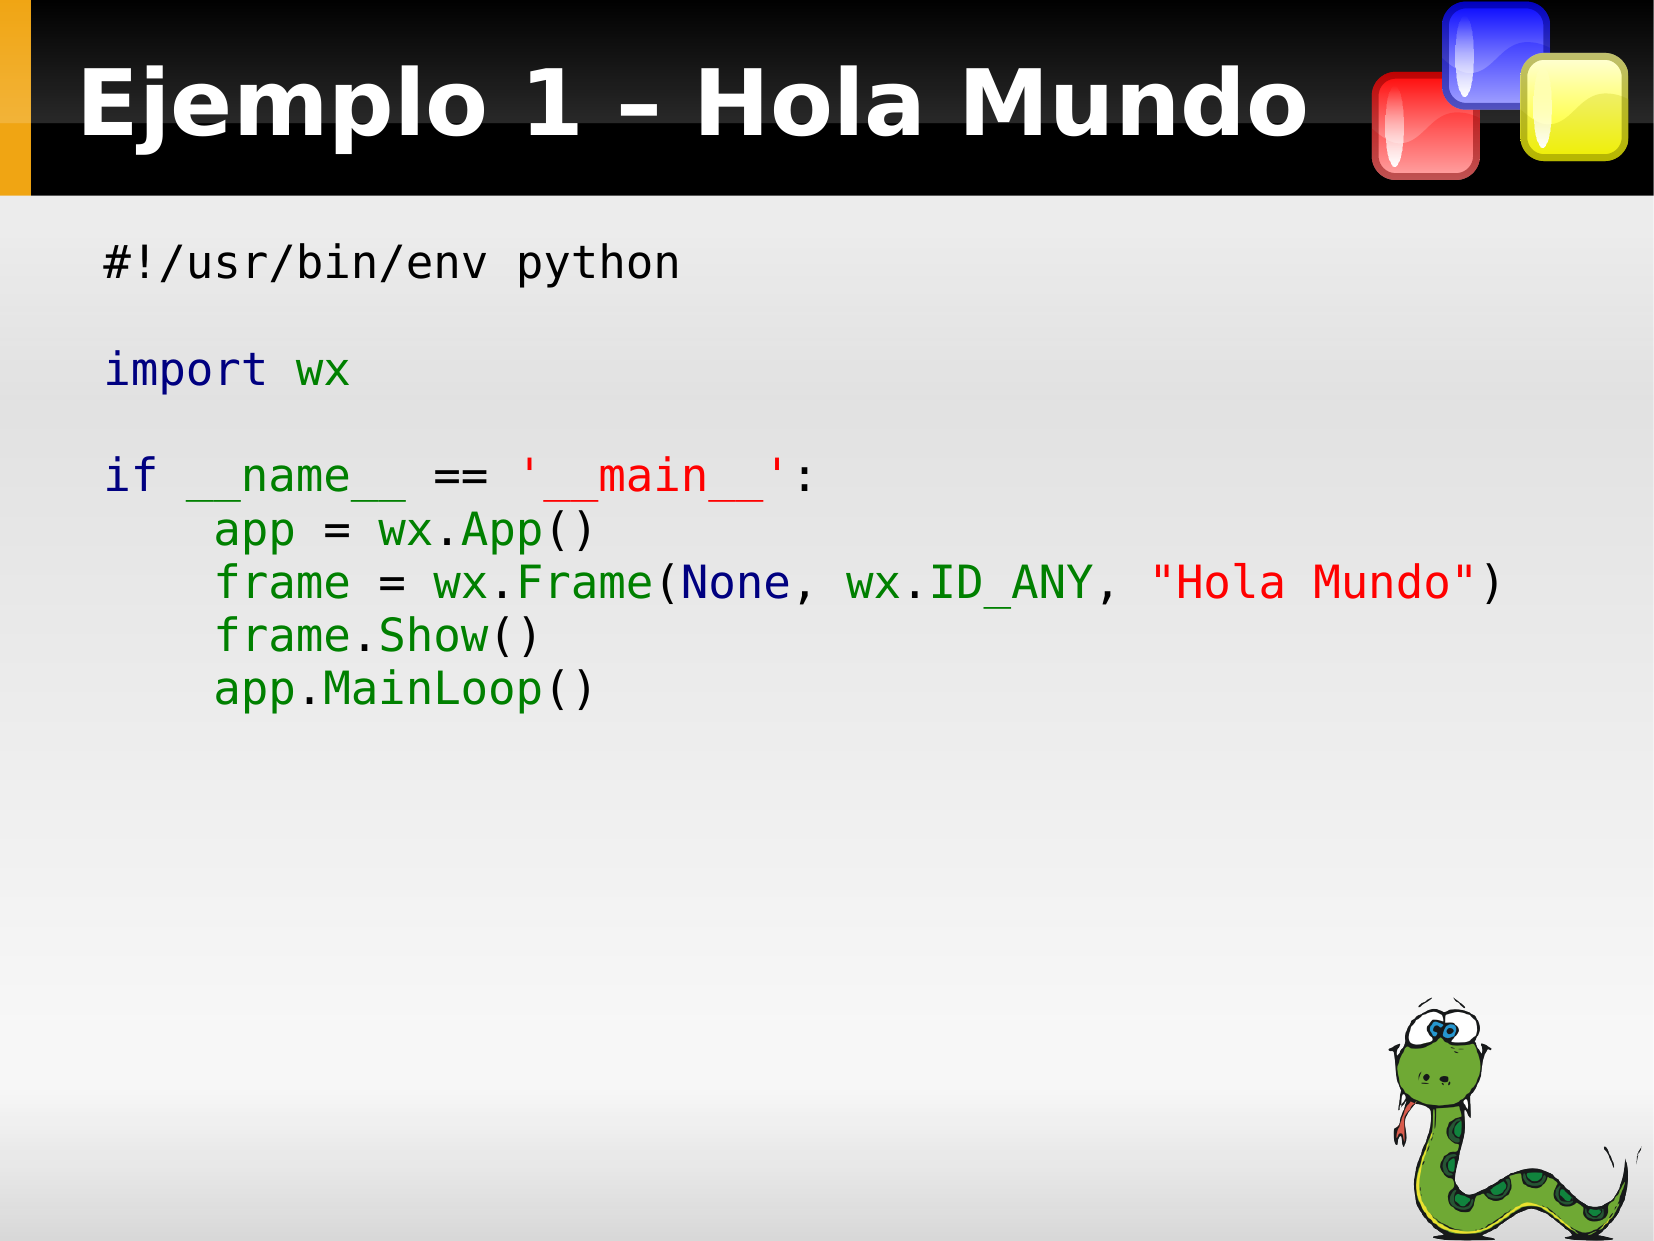

# Ejemplo 1 – Hola Mundo
#!/usr/bin/env python
import wx
if __name__ == '__main__':
 app = wx.App()
 frame = wx.Frame(None, wx.ID_ANY, "Hola Mundo")
 frame.Show()
 app.MainLoop()